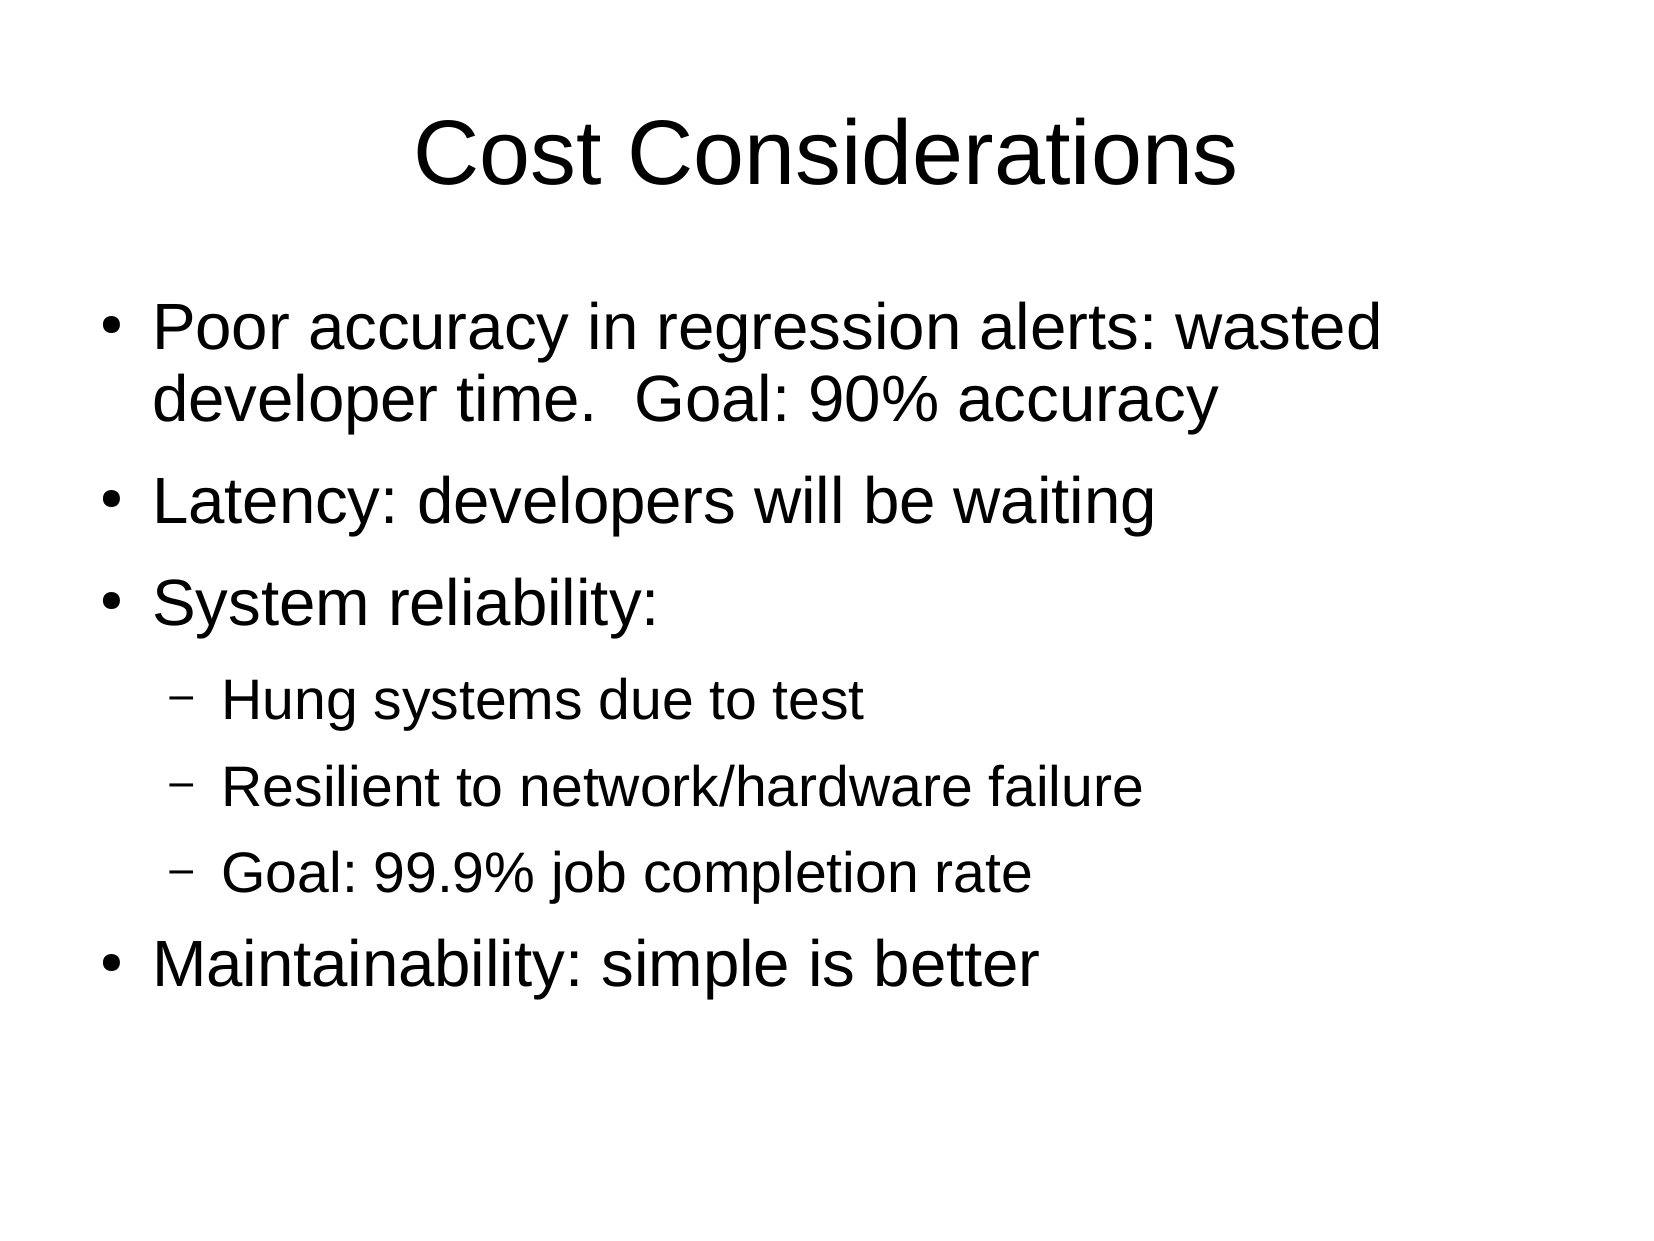

# Cost Considerations
Poor accuracy in regression alerts: wasted developer time. Goal: 90% accuracy
Latency: developers will be waiting
System reliability:
Hung systems due to test
Resilient to network/hardware failure
Goal: 99.9% job completion rate
Maintainability: simple is better